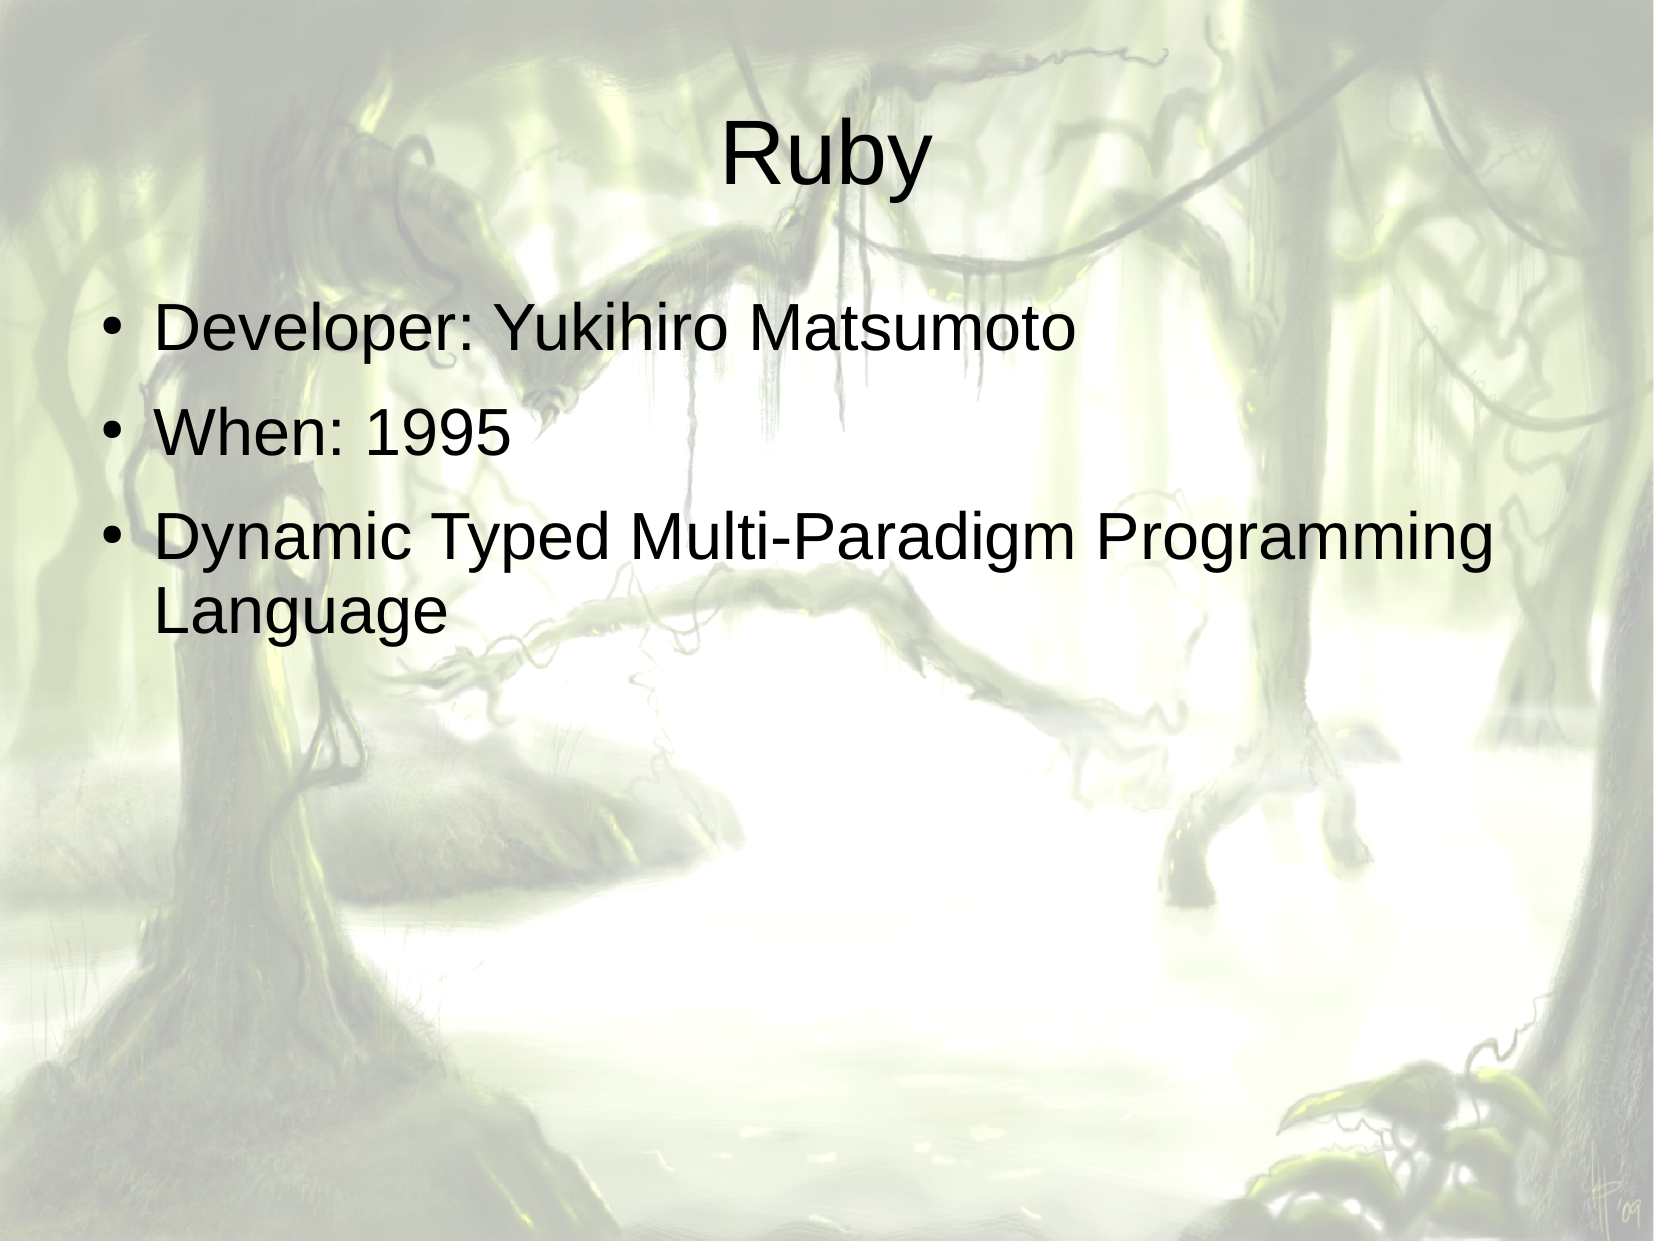

# Ruby
Developer: Yukihiro Matsumoto
When: 1995
Dynamic Typed Multi-Paradigm Programming Language